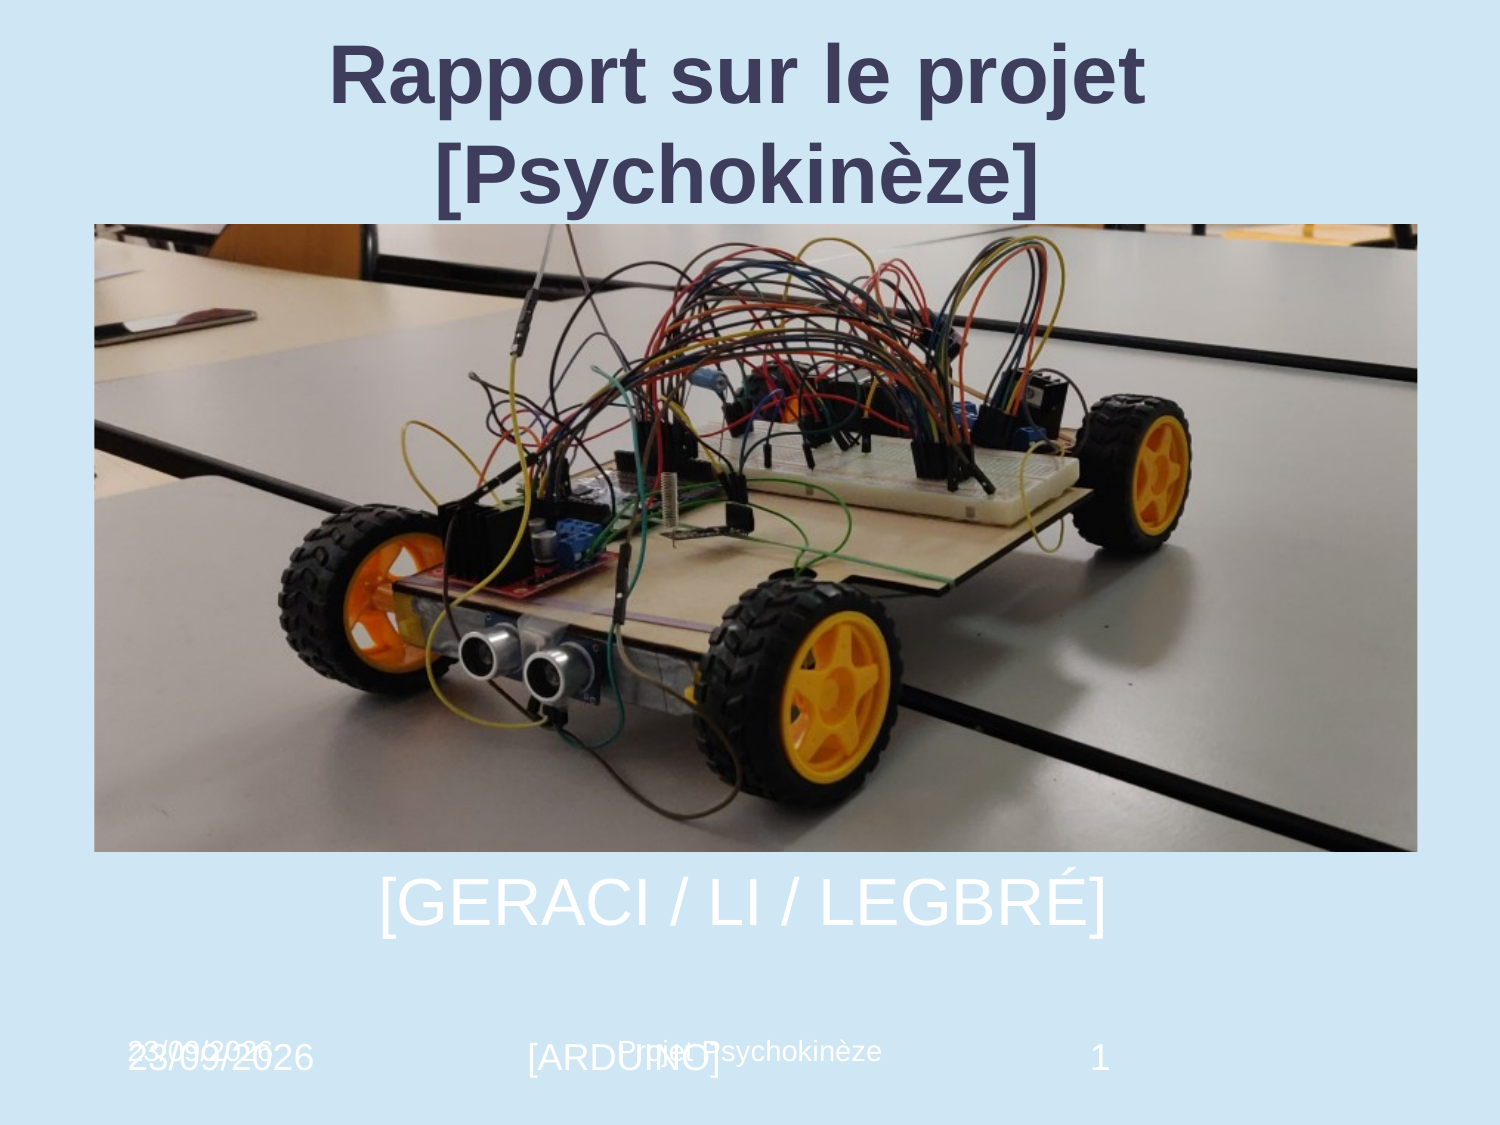

# Rapport sur le projet [Psychokinèze]
[GERACI / LI / LEGBRÉ]
[ARDUINO]